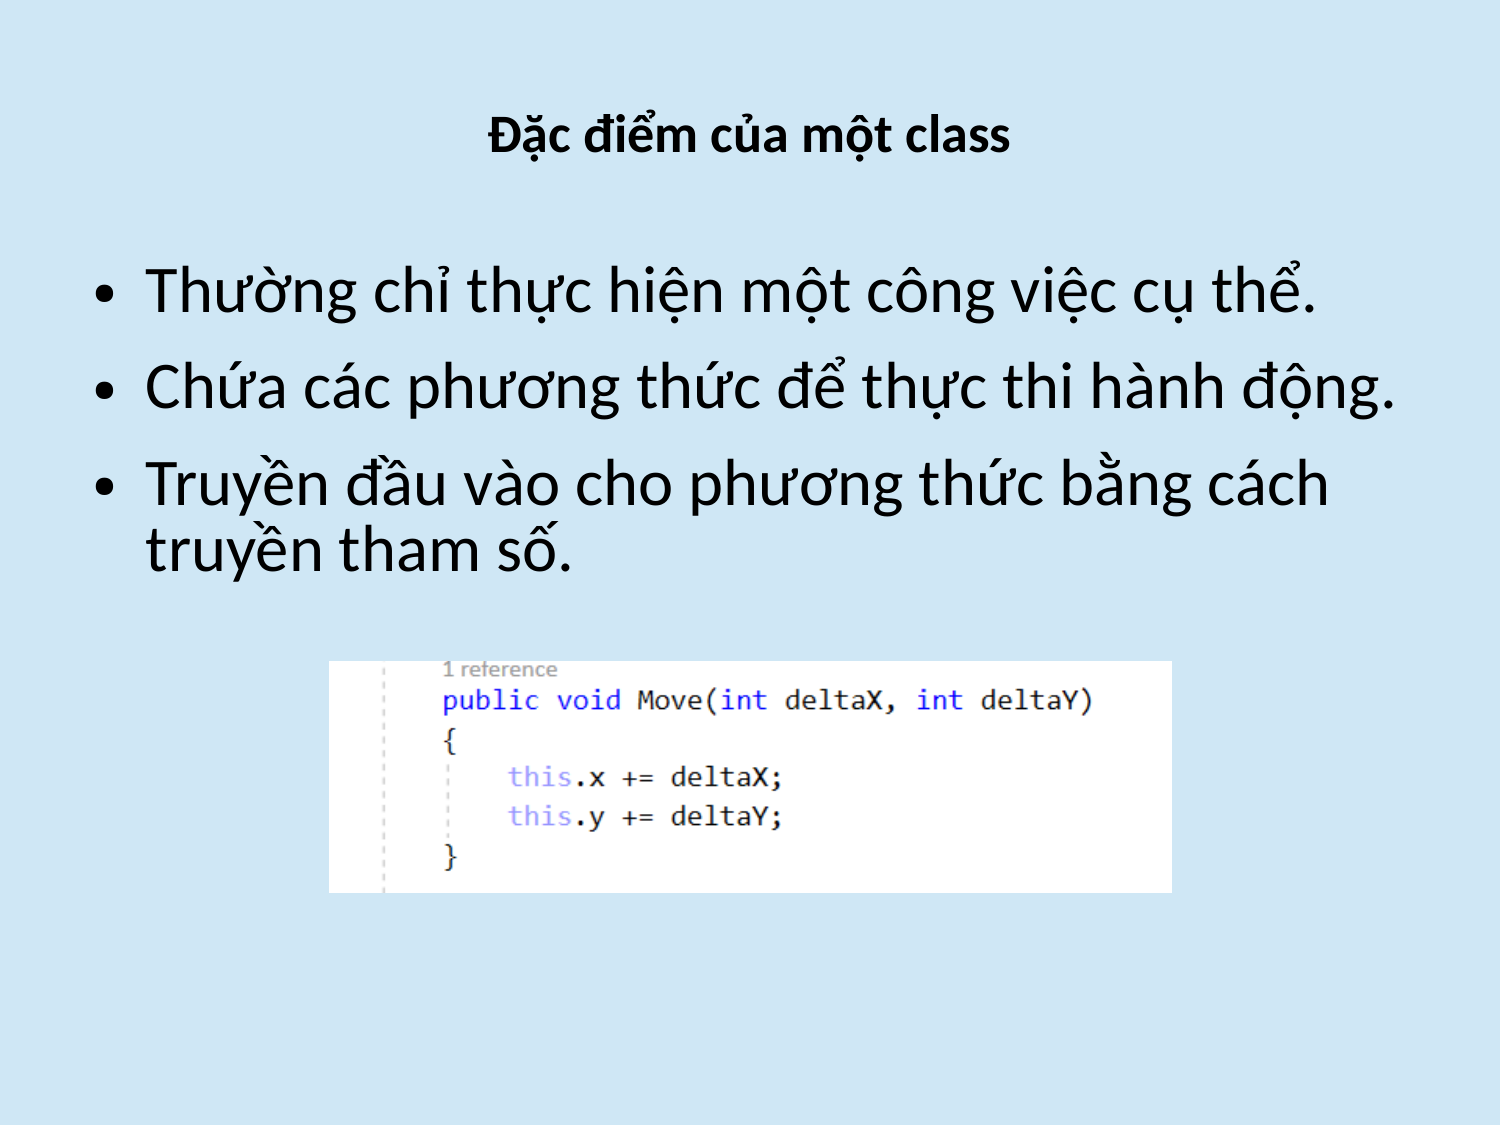

# Đặc điểm của một class
Thường chỉ thực hiện một công việc cụ thể.
Chứa các phương thức để thực thi hành động.
Truyền đầu vào cho phương thức bằng cách truyền tham số.